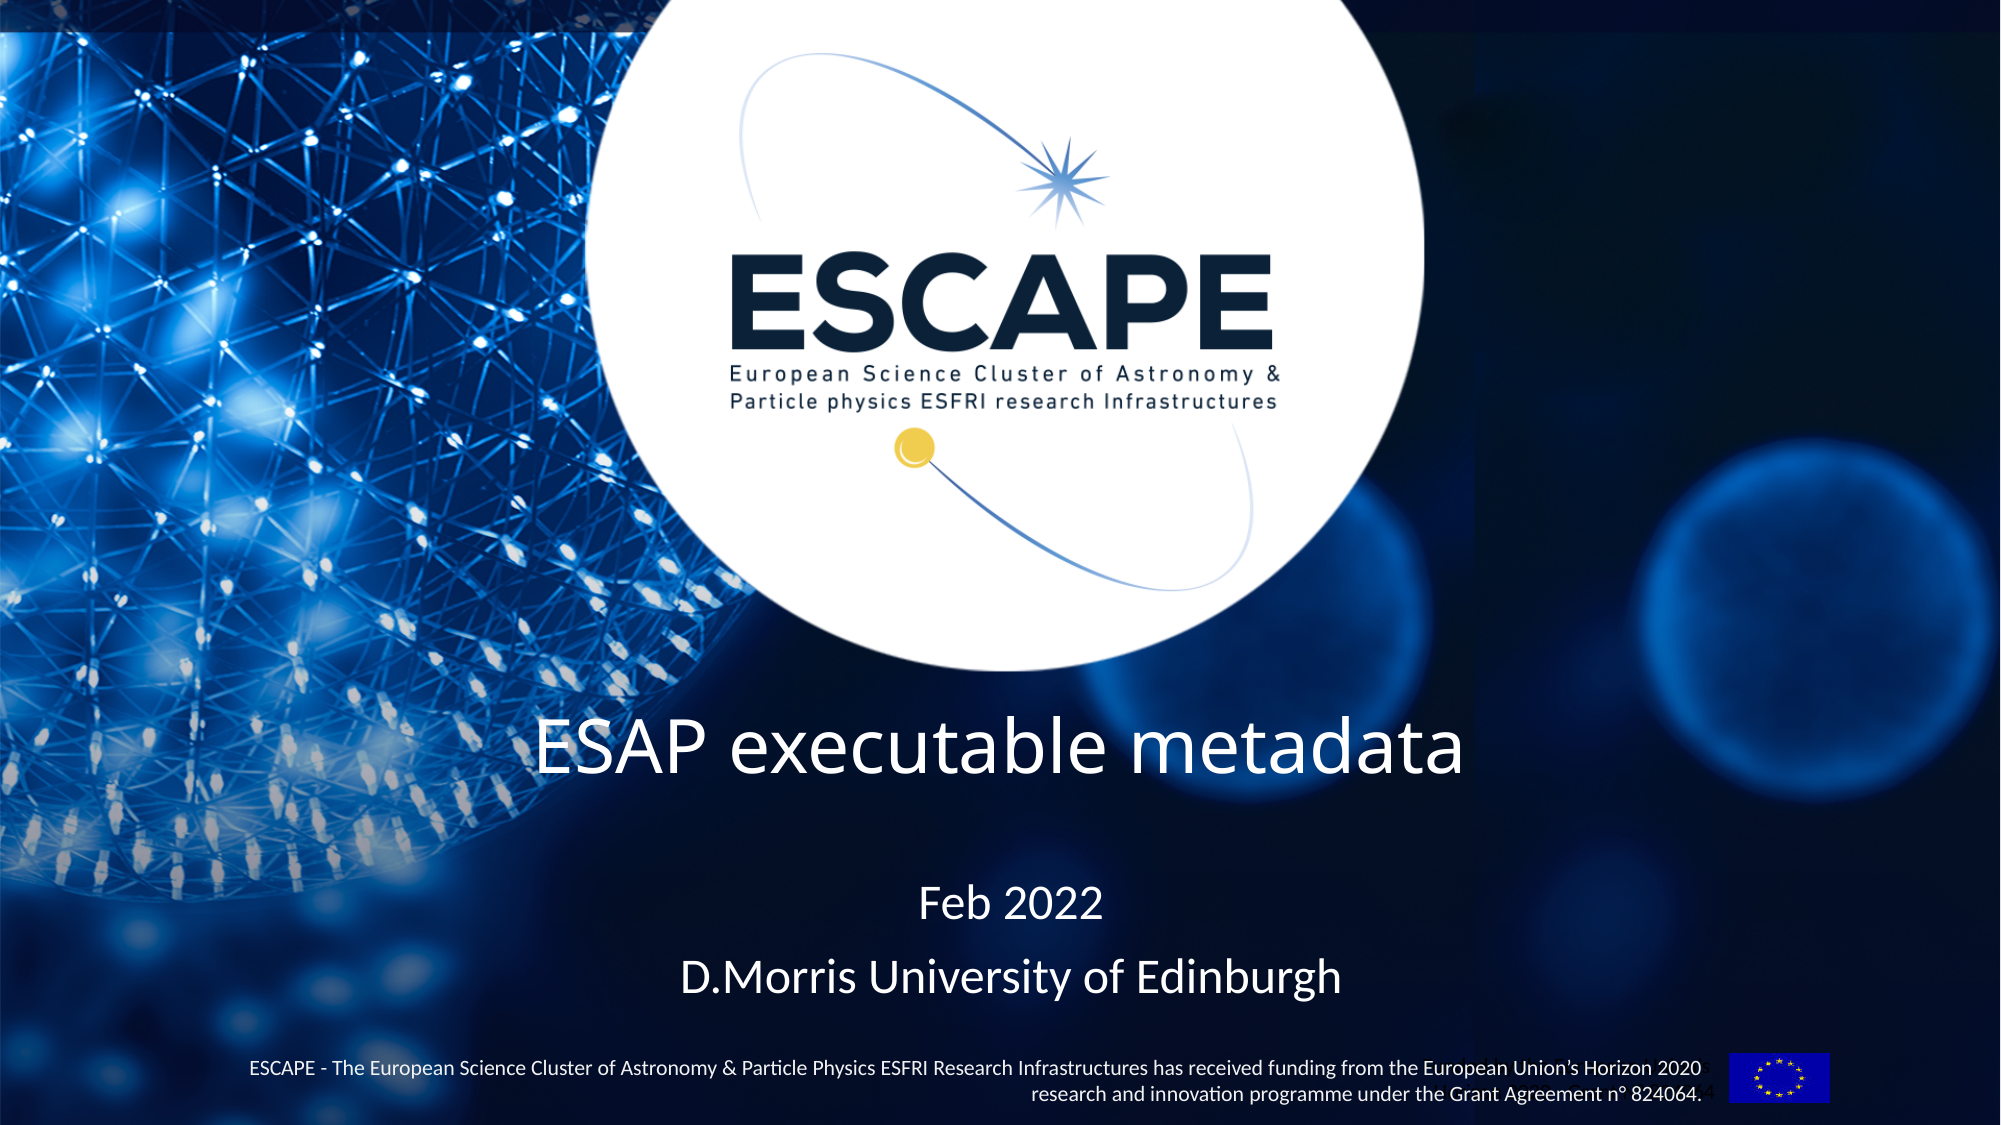

# ESAP executable metadata
Feb 2022
D.Morris University of Edinburgh